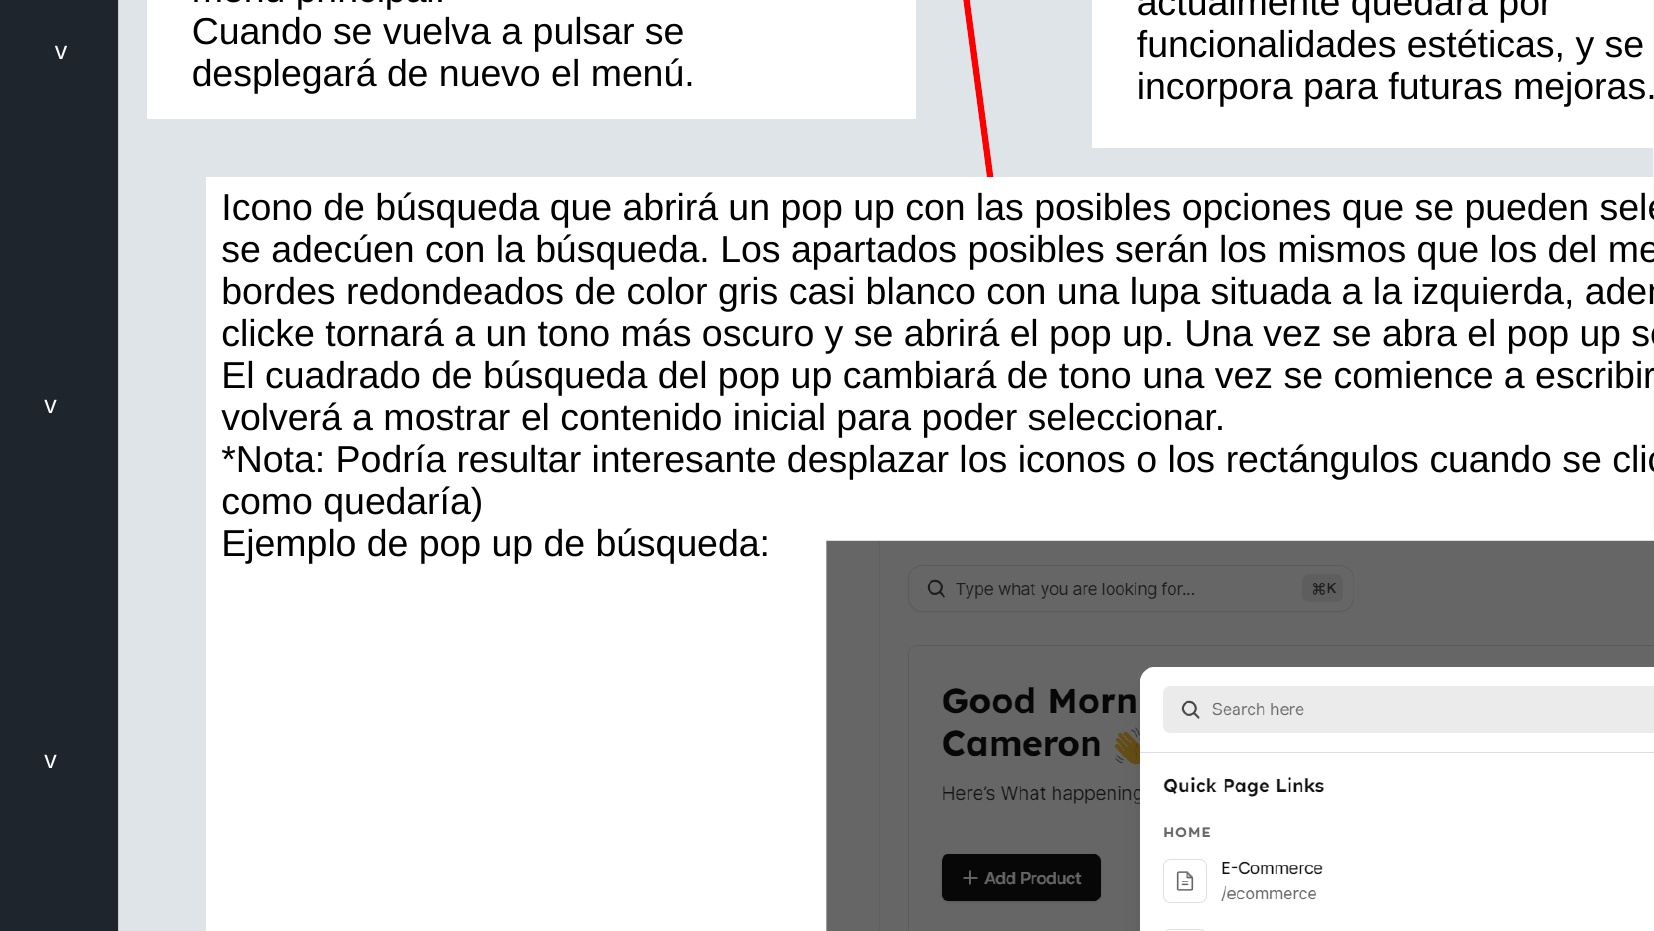

PRODUCTOS
Los apartados serán:
*HOME
**Dashboard
*PRODUCTOS
**Añadir producto
**Listado de productos
*USUARIOS
**Añadir usuario
**Listado de usuarios
*LOGISTICA (Pedidos y devoluciones)
**Listado de pedidos (aquí se incluirá el estado del envio)
*REVIEWS
**Listado de reviews
---------------------------------------------------------------------------
Cuando se pasa por encima con el ratón por alguno de los apartados (no de los titulares) se sombreará en un color mas claro y los border estarán redondeados. Será como un div dentro de un div.
Los cuadrados representan iconos. Todos los apartados tendrán uno exceptuando los de estadísticas.
Cuando se pulse en un apartado este cambiará su color a azul indicando que está seleccionado además de que el border izquierdo será remarcado.
--------------------------------------------------------------------------
Inicialmente todas las pestañas estarán abiertas (la “v” cambia de sentido según este desplegado o no desplegado) y la de HOME estará con el apartado “Dashboard” seleccionado.
--------------------------------------------------------------------------
LOGO
 O Buscar...
v
La imagen del usuario se asignará de manera aleatoria
obteniendola a través de una api. Cuando se pulse en el icono para desplegar (que se girará al ser pulsado) se abrirá un pop up similar al mostrado en la imagen.
Campos que aparecerán el pop up:
1. Nombre y primer apellido del usuario junto a su imagen y el tipo de usuario que es, en este caso “Administrador”.
2. Opción de editar información del usuario “Info cuenta”
3. Opción para cerrar sesión “Cerrar sesión”
 HOME
Icono de una campana con el índice circular
que indica que hay una notificación.
No tendrá funcionalidad, actualmente quedará por funcionalidades estéticas, y se incorpora para futuras mejoras.
v
Icono de menú hamburguesa.
Por defecto el menú estará desplegado.
Cuando se pulse el icono, el dashboard se desplazará a la izquierda ocultando el menu principal.
Cuando se vuelva a pulsar se desplegará de nuevo el menú.
Dashboard
v
Xxxxxxxxxxx
Icono de búsqueda que abrirá un pop up con las posibles opciones que se pueden seleccionar. Además en función de los valores introducidos mostrará los resultados que se adecúen con la búsqueda. Los apartados posibles serán los mismos que los del menú y estarán estructurados de la misma forma. El diseño será un rectángulo con bordes redondeados de color gris casi blanco con una lupa situada a la izquierda, además tendrá un placeholder “Buscar…” Será clickable, y en el momento en el que se clicke tornará a un tono más oscuro y se abrirá el pop up. Una vez se abra el pop up se mostrará algo similar a lo mostrado en el ejemplo, con un fade en negro del fondo.
El cuadrado de búsqueda del pop up cambiará de tono una vez se comience a escribir en el. El boton “Clear”, en mi caso “Limpiar” eliminará la búsqueda del usuario y volverá a mostrar el contenido inicial para poder seleccionar.
*Nota: Podría resultar interesante desplazar los iconos o los rectángulos cuando se clicke en ellos para que se haga más evidente que se pulsó en ellos (Probarlo, y ver como quedaría)
Ejemplo de pop up de búsqueda:
Xxxxxxxxxxx
 USUARIOS
v
Xxxxxxxxxxx
Xxxxxxxxxxx
 LOGÍSTICA
v
Xxxxxxxxxxx
Xxxxxxxxxxx
Ejemplo de estética
a reproducir:
 ESTADÍSTICAS
v